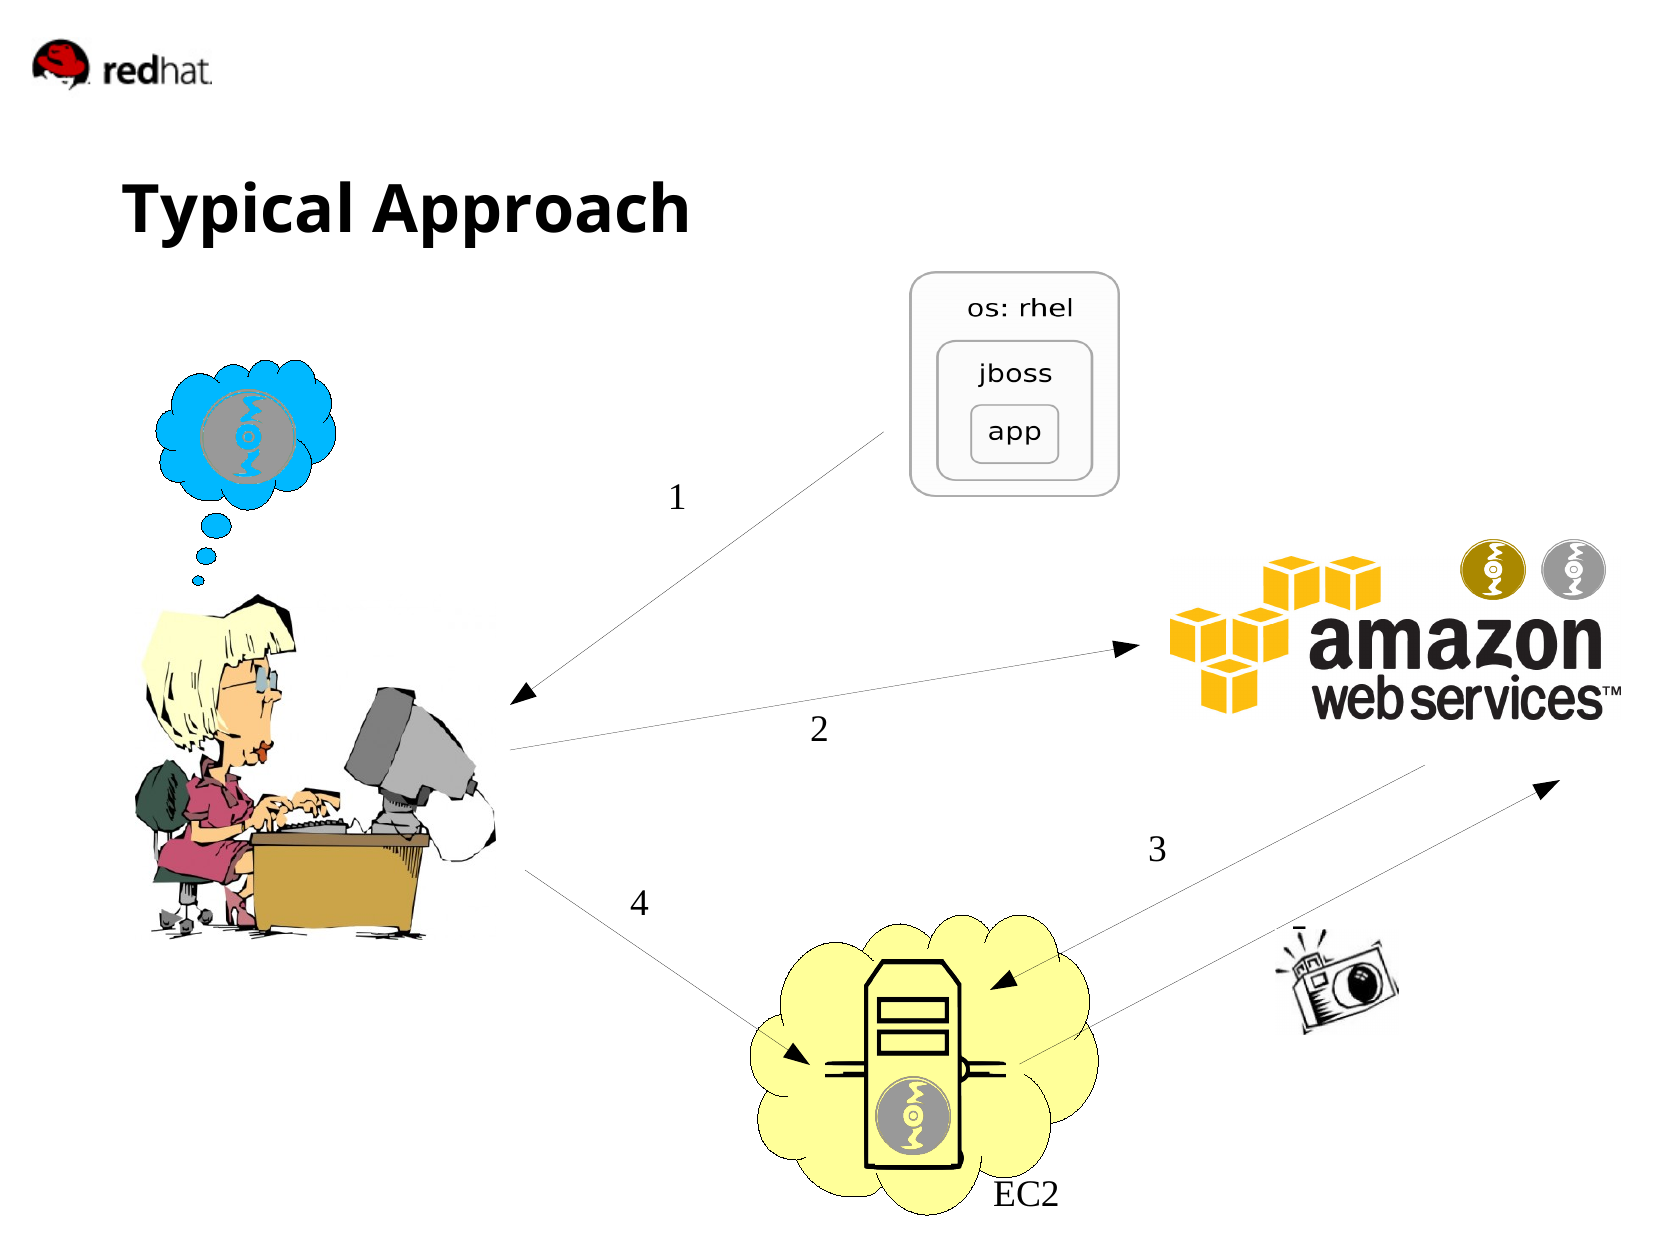

# Typical Approach
1
2
3
4
5
EC2